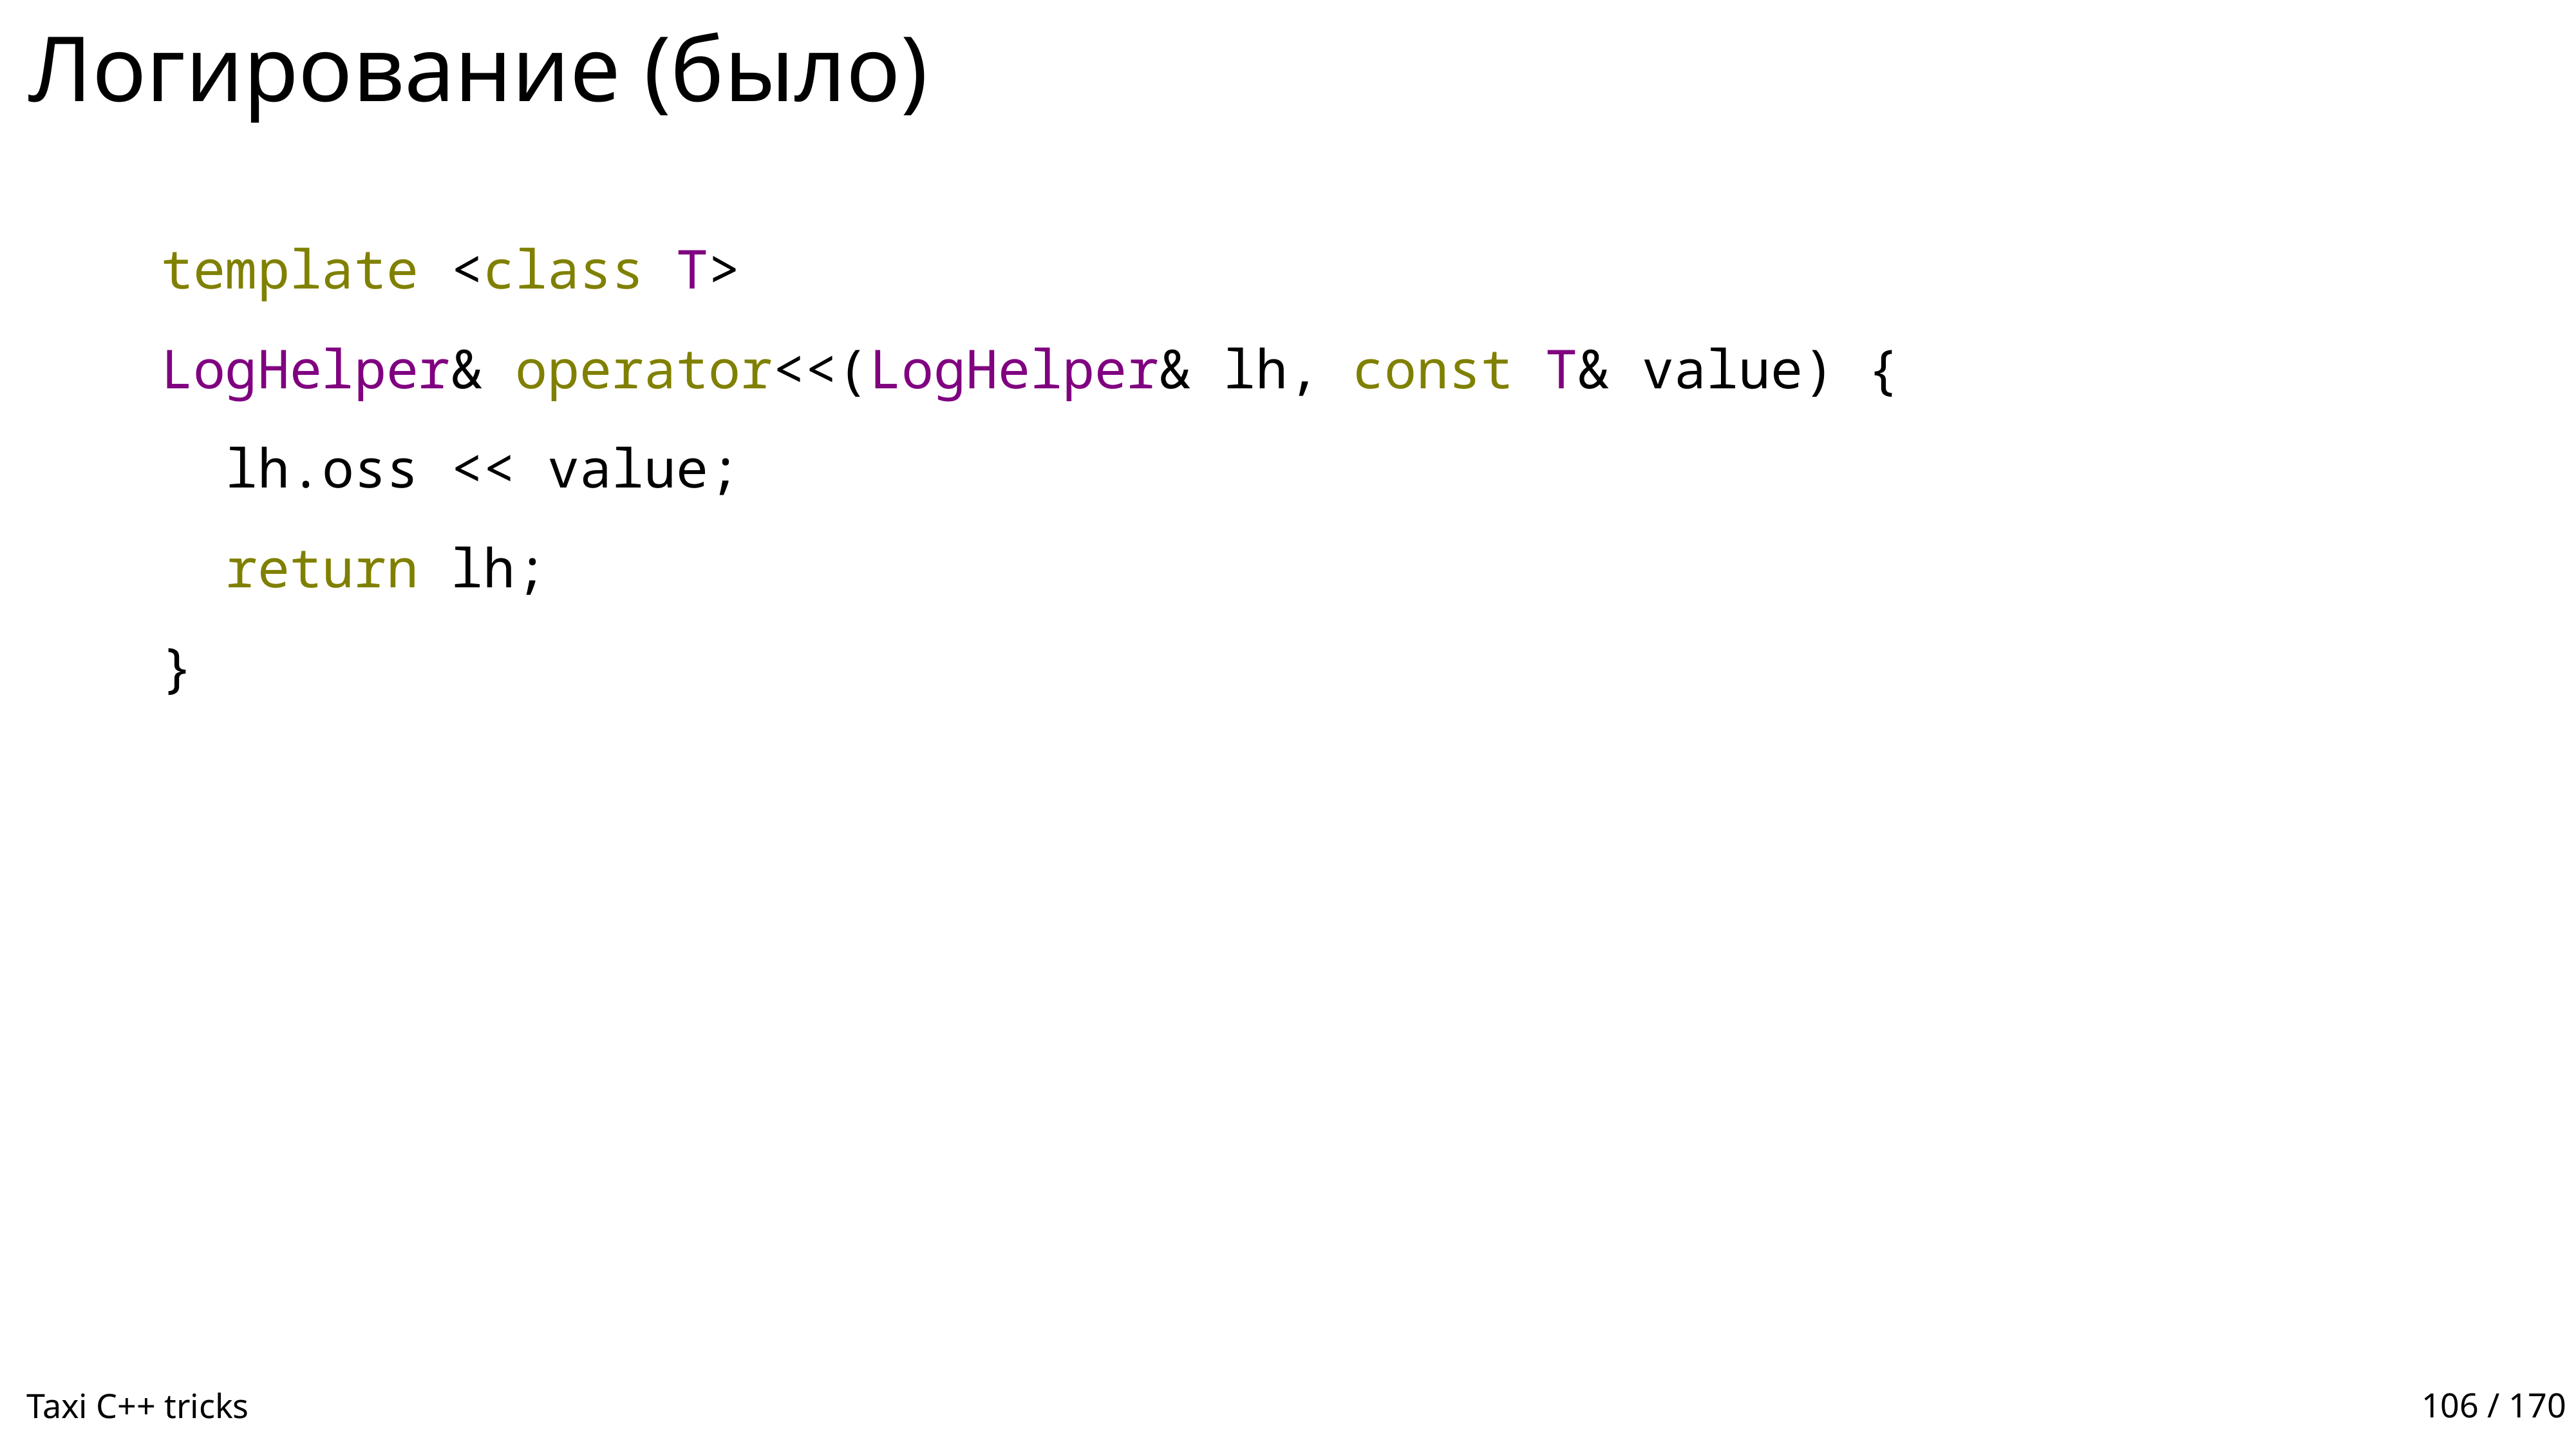

# Логирование (было)
 template <class T>
 LogHelper& operator<<(LogHelper& lh, const T& value) {
 lh.oss << value;
 return lh;
 }
Taxi C++ tricks